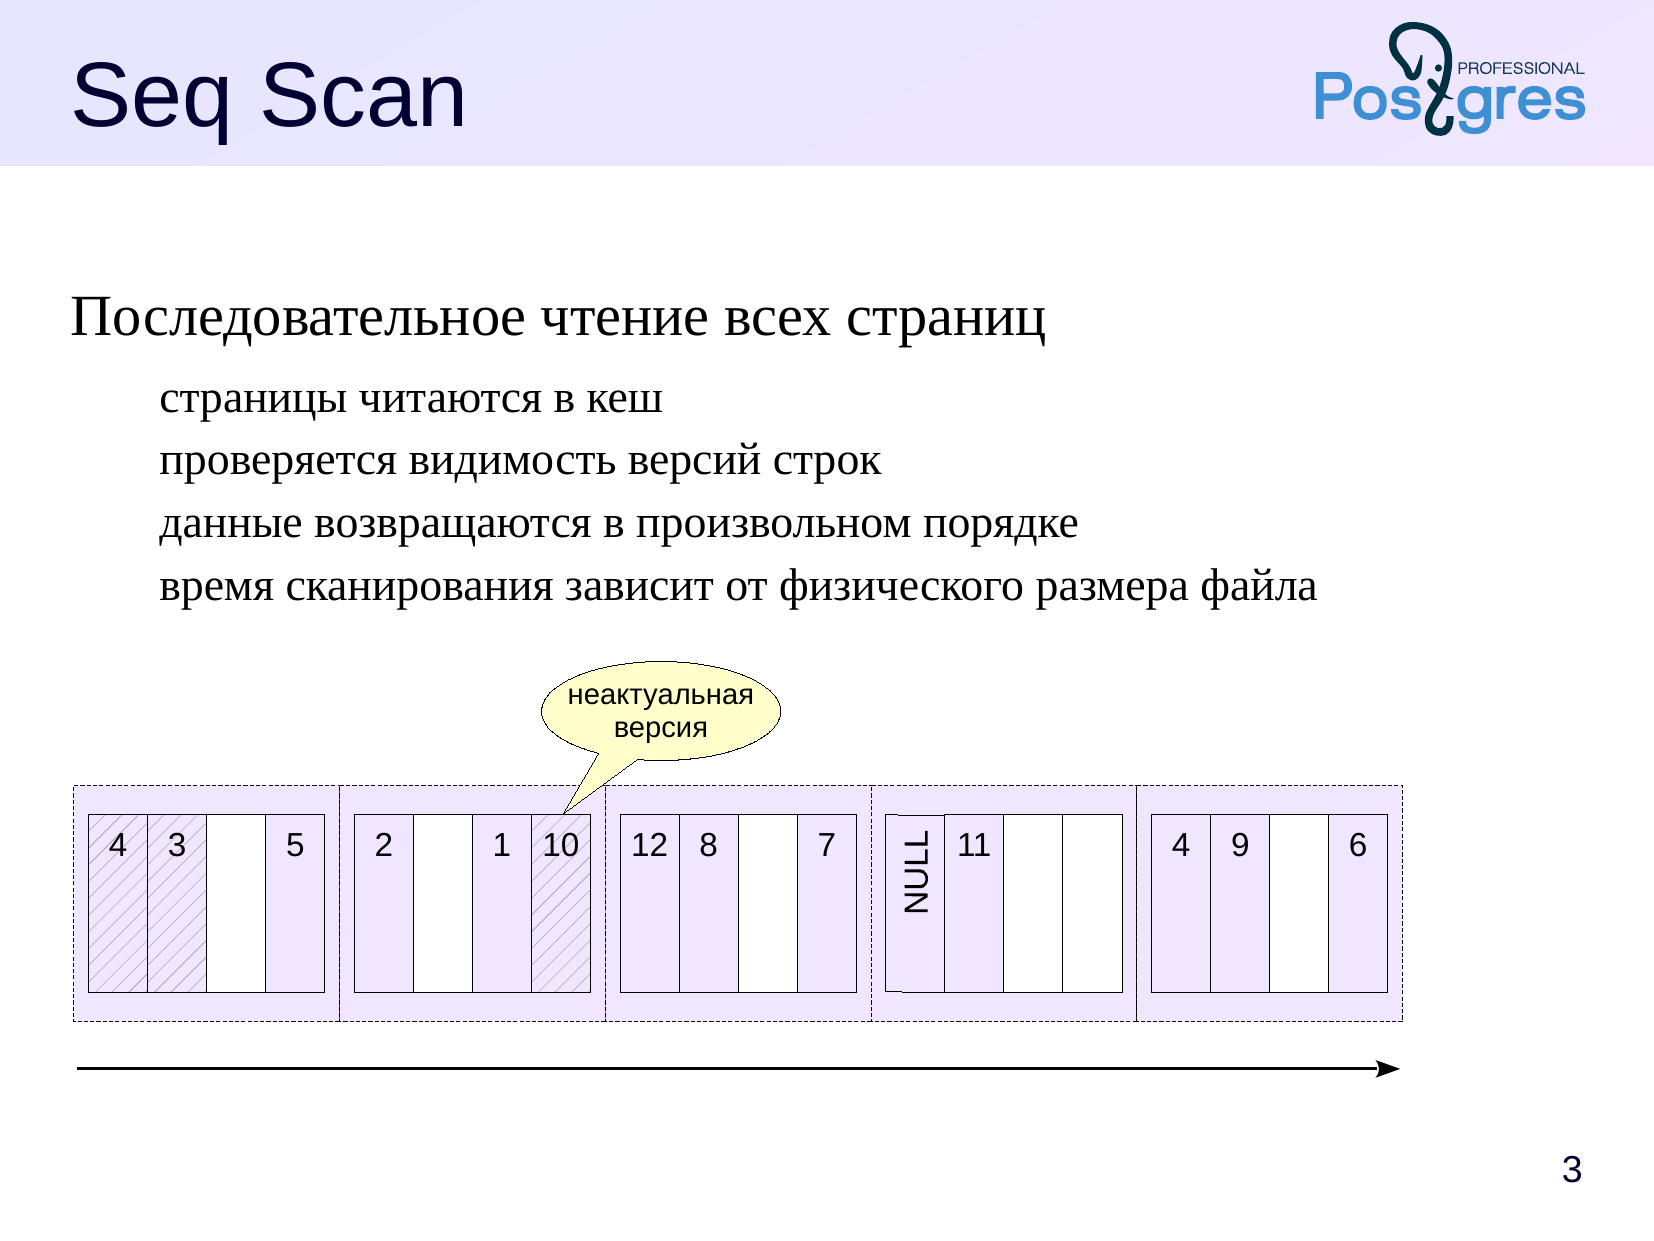

# Seq Scan
Последовательное чтение всех страниц
страницы читаются в кеш
проверяется видимость версий строк
данные возвращаются в произвольном порядке
время сканирования зависит от физического размера файла
неактуальная
версия
4
3
5
2
1
10
12
8
7
11
4
9
6
NULL